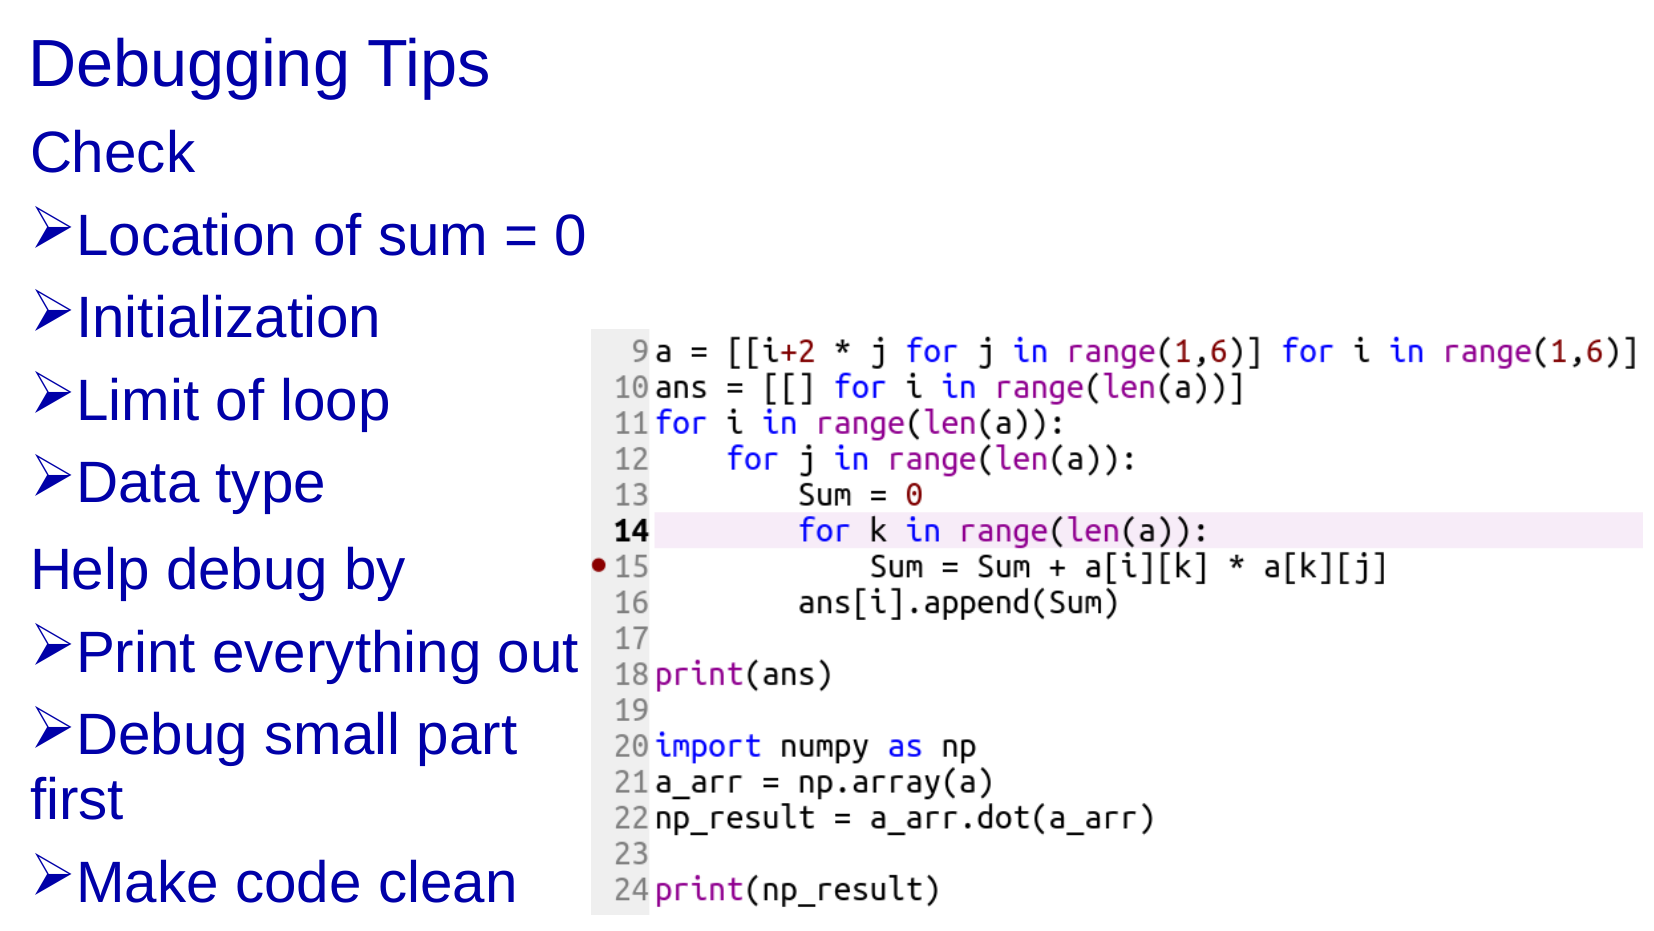

# Debugging Tips
Check
Location of sum = 0
Initialization
Limit of loop
Data type
Help debug by
Print everything out
Debug small part first
Make code clean